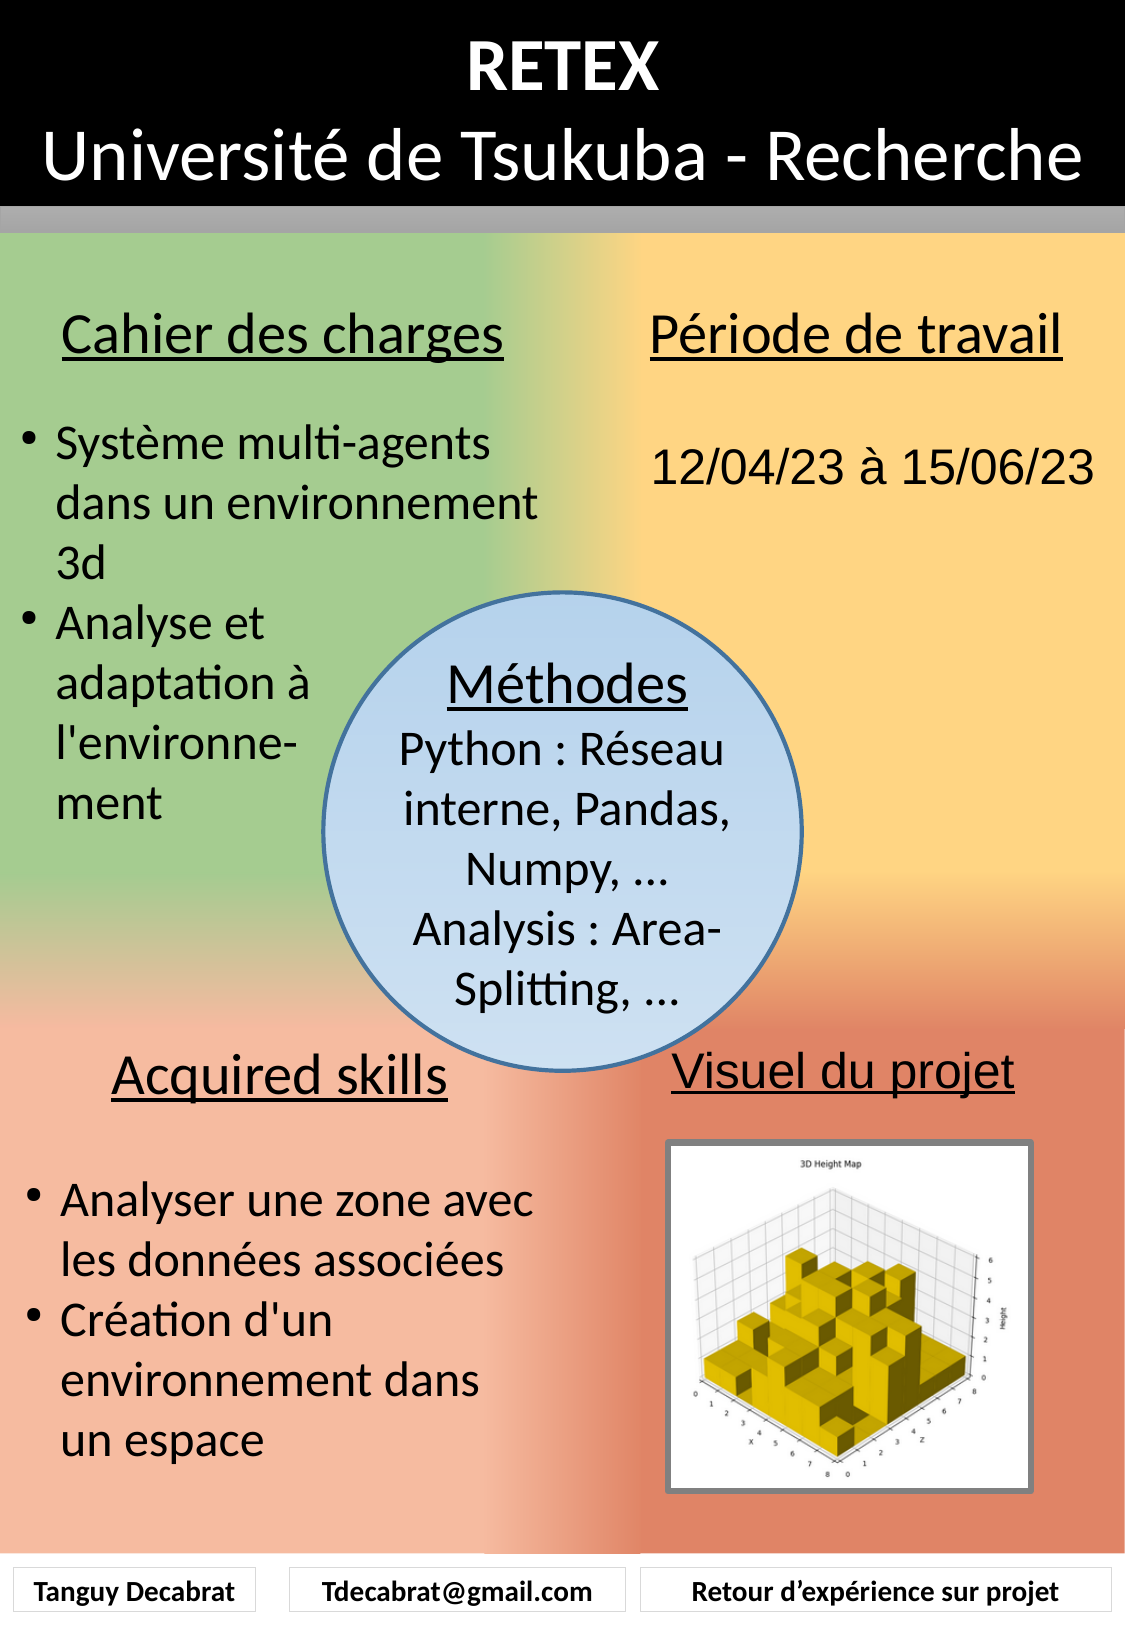

RETEX
Université de Tsukuba - Recherche
Cahier des charges
Système multi-agents dans un environnement 3d
Analyse et
adaptation à
l'environne-
ment
Période de travail
 12/04/23 à 15/06/23
Méthodes
Python : Réseau
interne, Pandas,
Numpy, ...
Analysis : Area-
Splitting, ...
Acquired skills
Analyser une zone avec les données associées
Création d'un environnement dans un espace
Visuel du projet
Tanguy Decabrat
Tdecabrat@gmail.com
Retour d’expérience sur projet